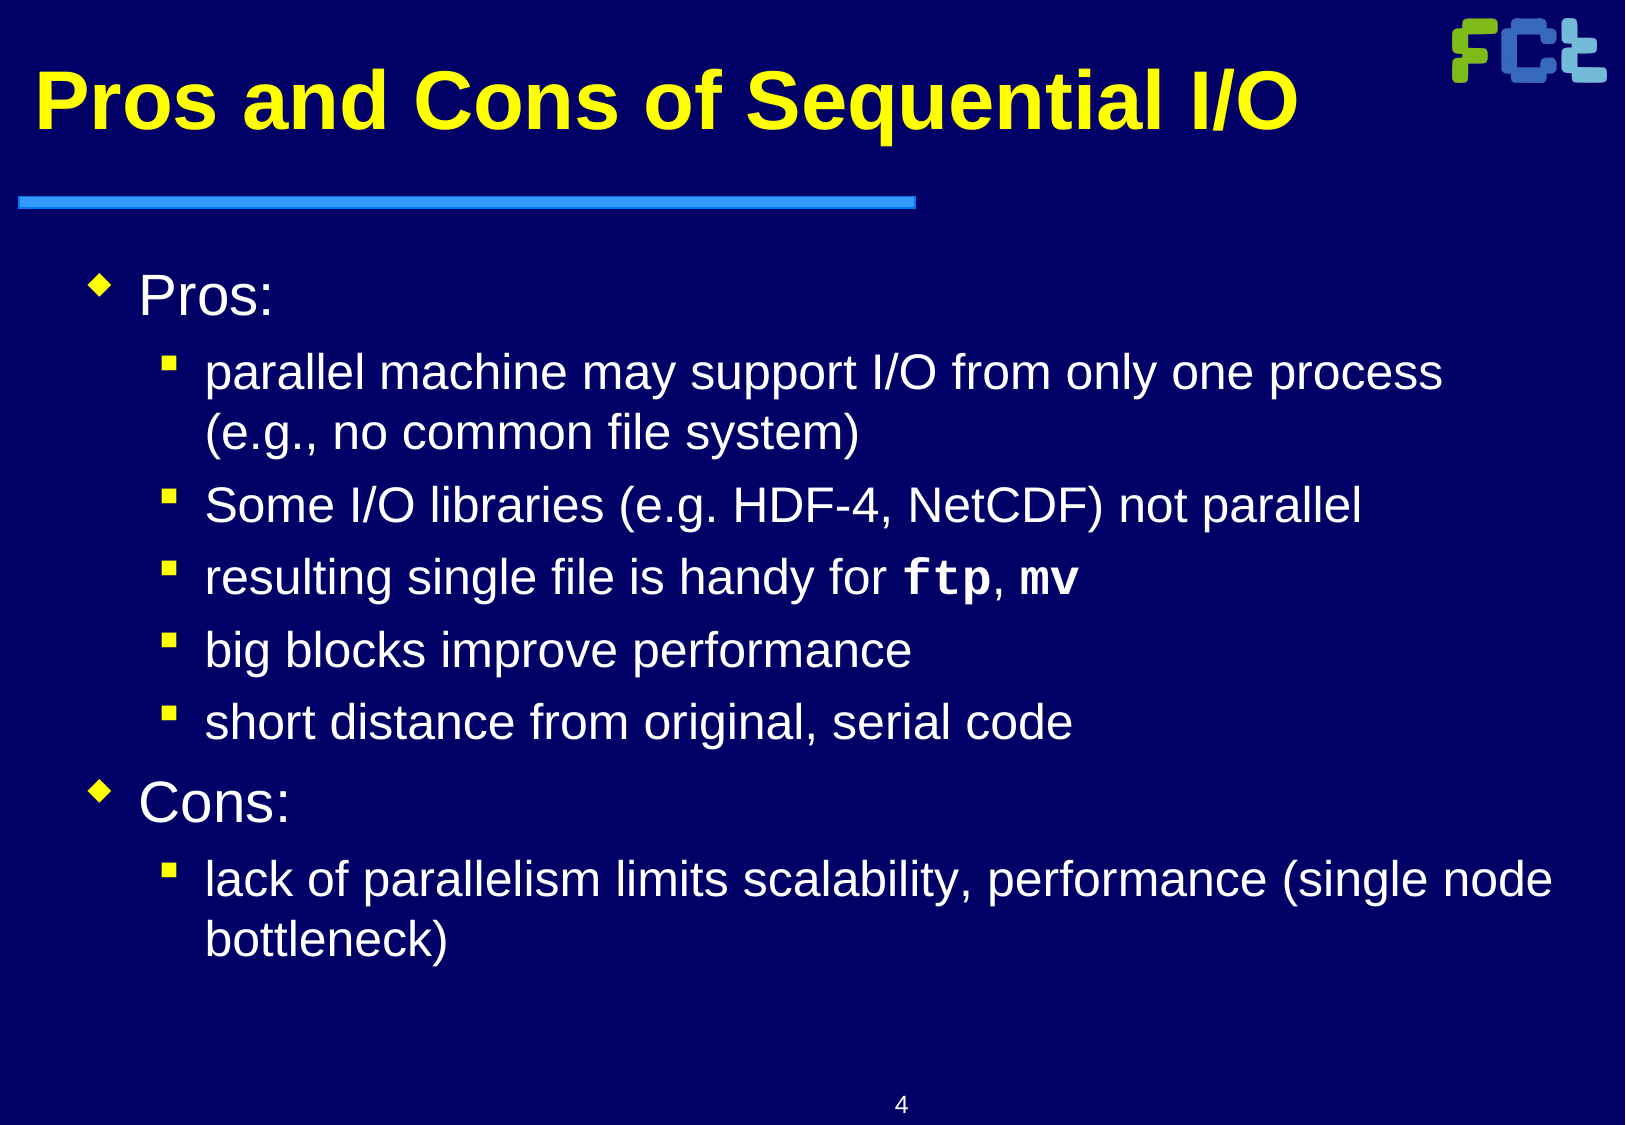

# Pros and Cons of Sequential I/O
Pros:
parallel machine may support I/O from only one process (e.g., no common file system)
Some I/O libraries (e.g. HDF-4, NetCDF) not parallel
resulting single file is handy for ftp, mv
big blocks improve performance
short distance from original, serial code
Cons:
lack of parallelism limits scalability, performance (single node bottleneck)